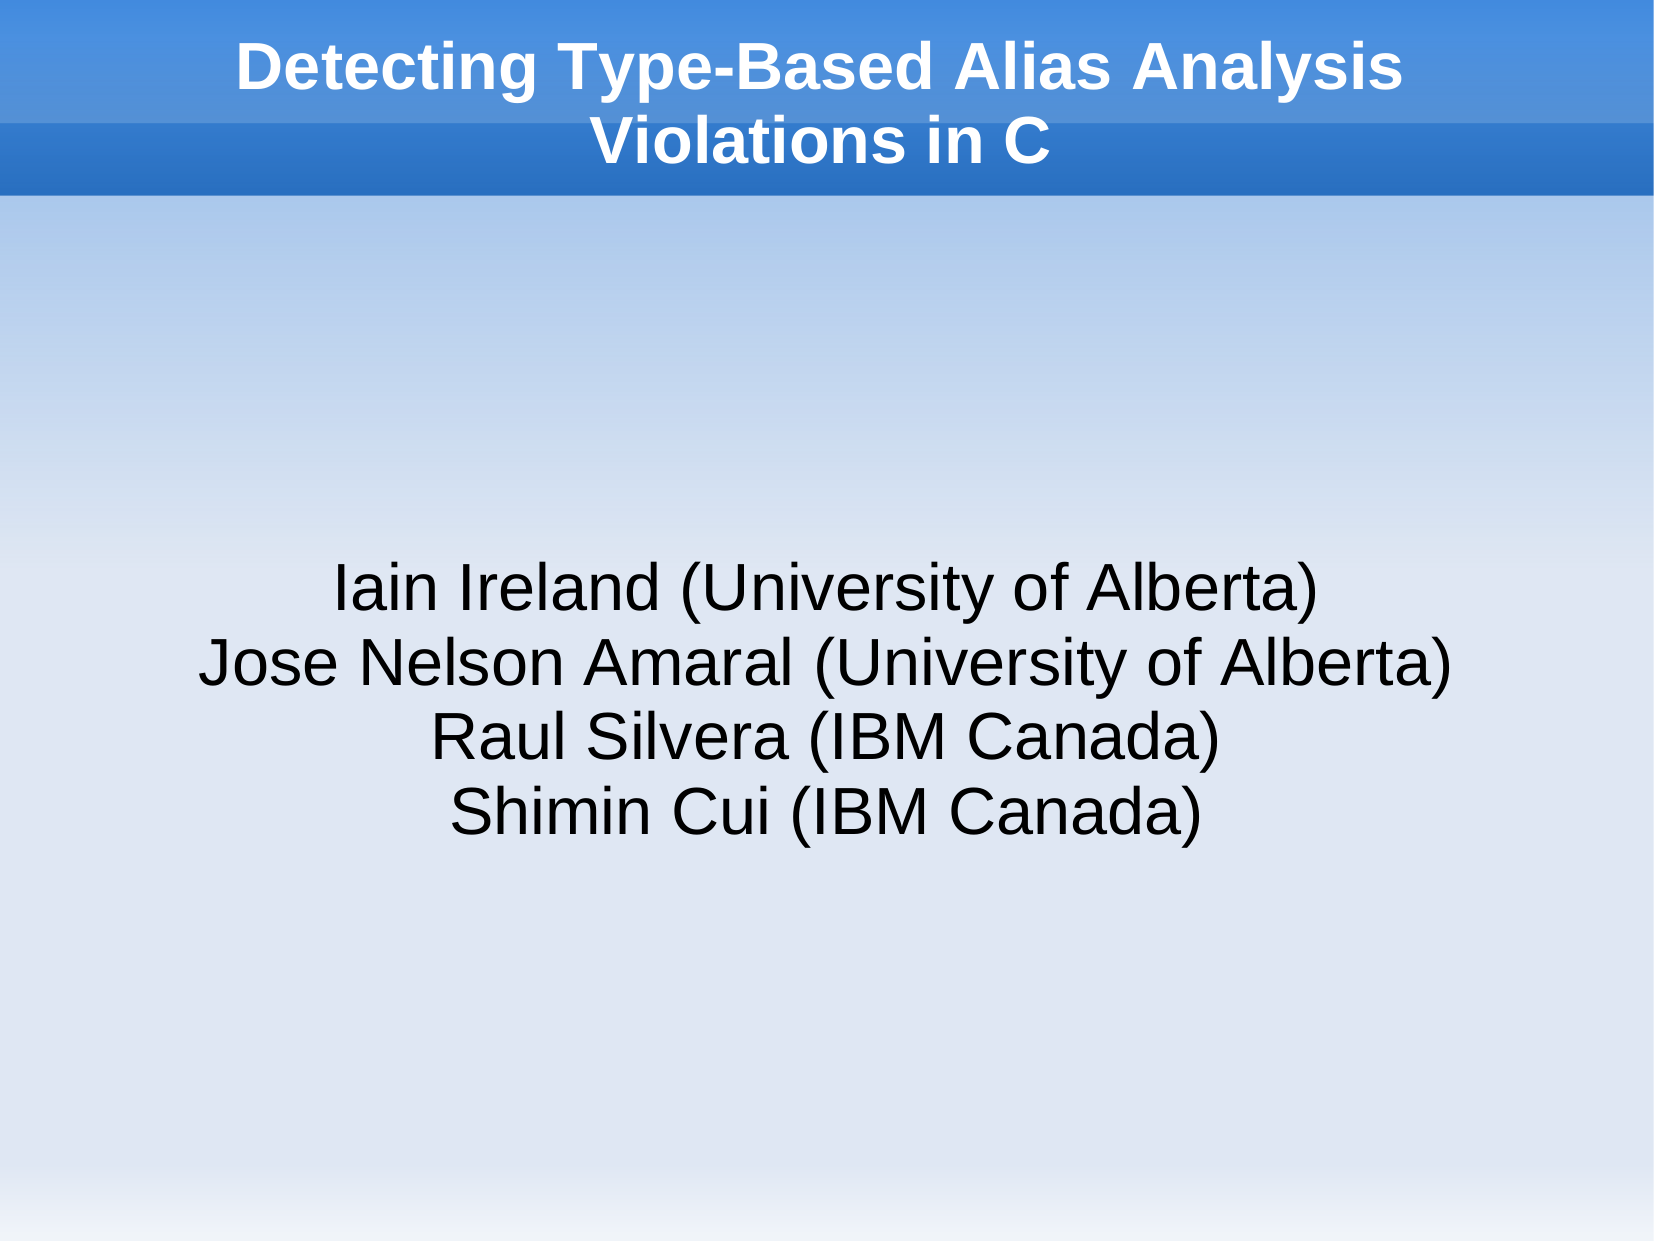

# Detecting Type-Based Alias Analysis Violations in C
Iain Ireland (University of Alberta)
Jose Nelson Amaral (University of Alberta)
Raul Silvera (IBM Canada)
Shimin Cui (IBM Canada)